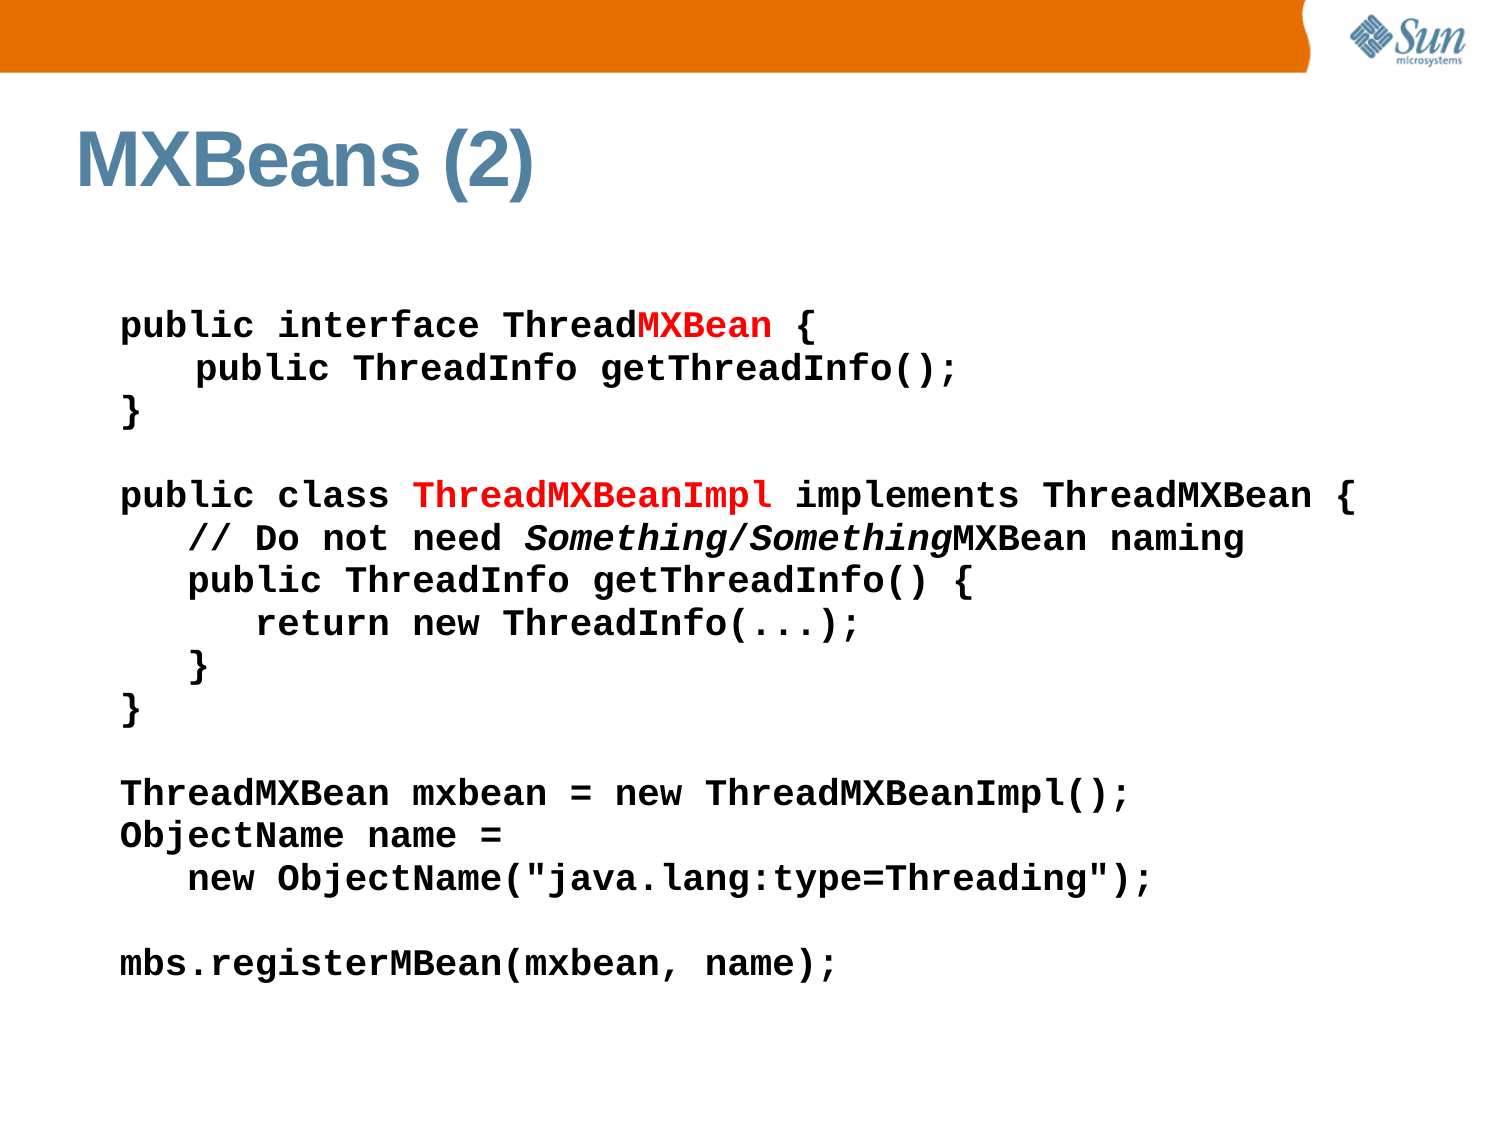

# MXBeans (2)
public interface ThreadMXBean {
public ThreadInfo getThreadInfo();
}
public class ThreadMXBeanImpl implements ThreadMXBean {
 // Do not need Something/SomethingMXBean naming
 public ThreadInfo getThreadInfo() {
 return new ThreadInfo(...);
 }
}
ThreadMXBean mxbean = new ThreadMXBeanImpl();
ObjectName name =
 new ObjectName("java.lang:type=Threading");
mbs.registerMBean(mxbean, name);